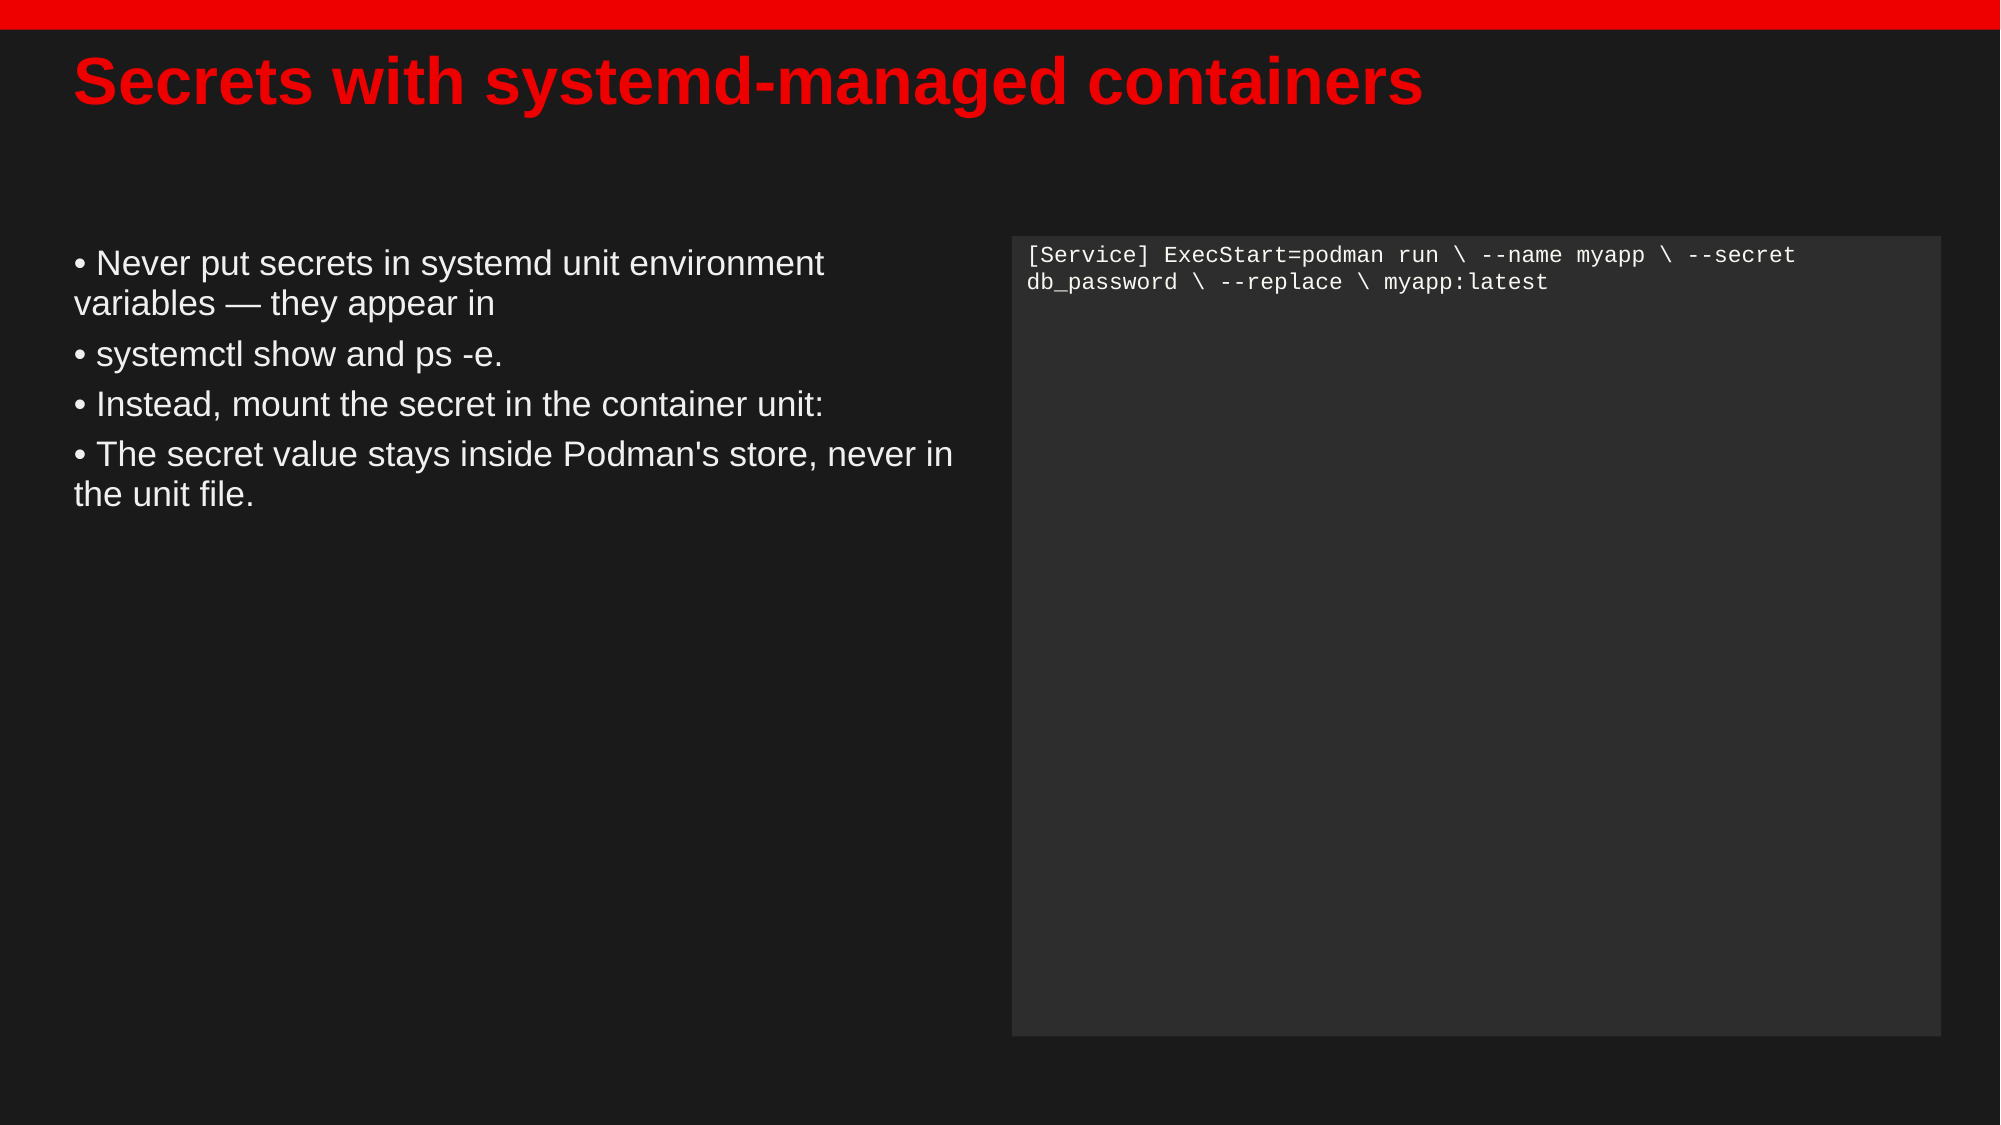

Secrets with systemd-managed containers
• Never put secrets in systemd unit environment variables — they appear in
• systemctl show and ps -e.
• Instead, mount the secret in the container unit:
• The secret value stays inside Podman's store, never in the unit file.
[Service] ExecStart=podman run \ --name myapp \ --secret db_password \ --replace \ myapp:latest